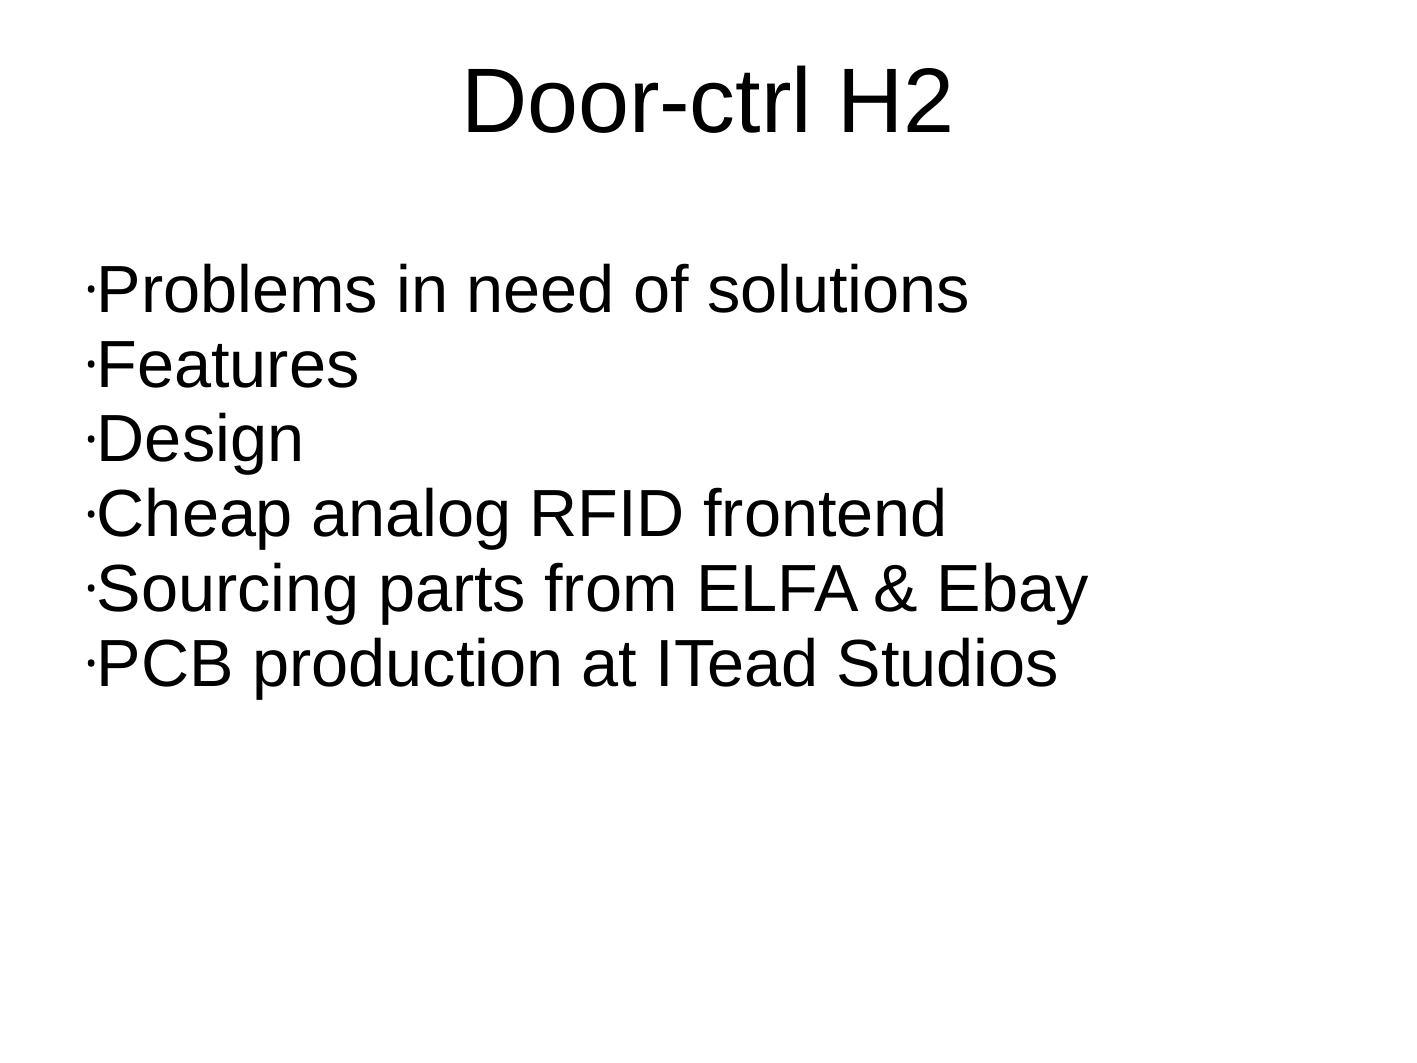

Door-ctrl H2
Problems in need of solutions
Features
Design
Cheap analog RFID frontend
Sourcing parts from ELFA & Ebay
PCB production at ITead Studios